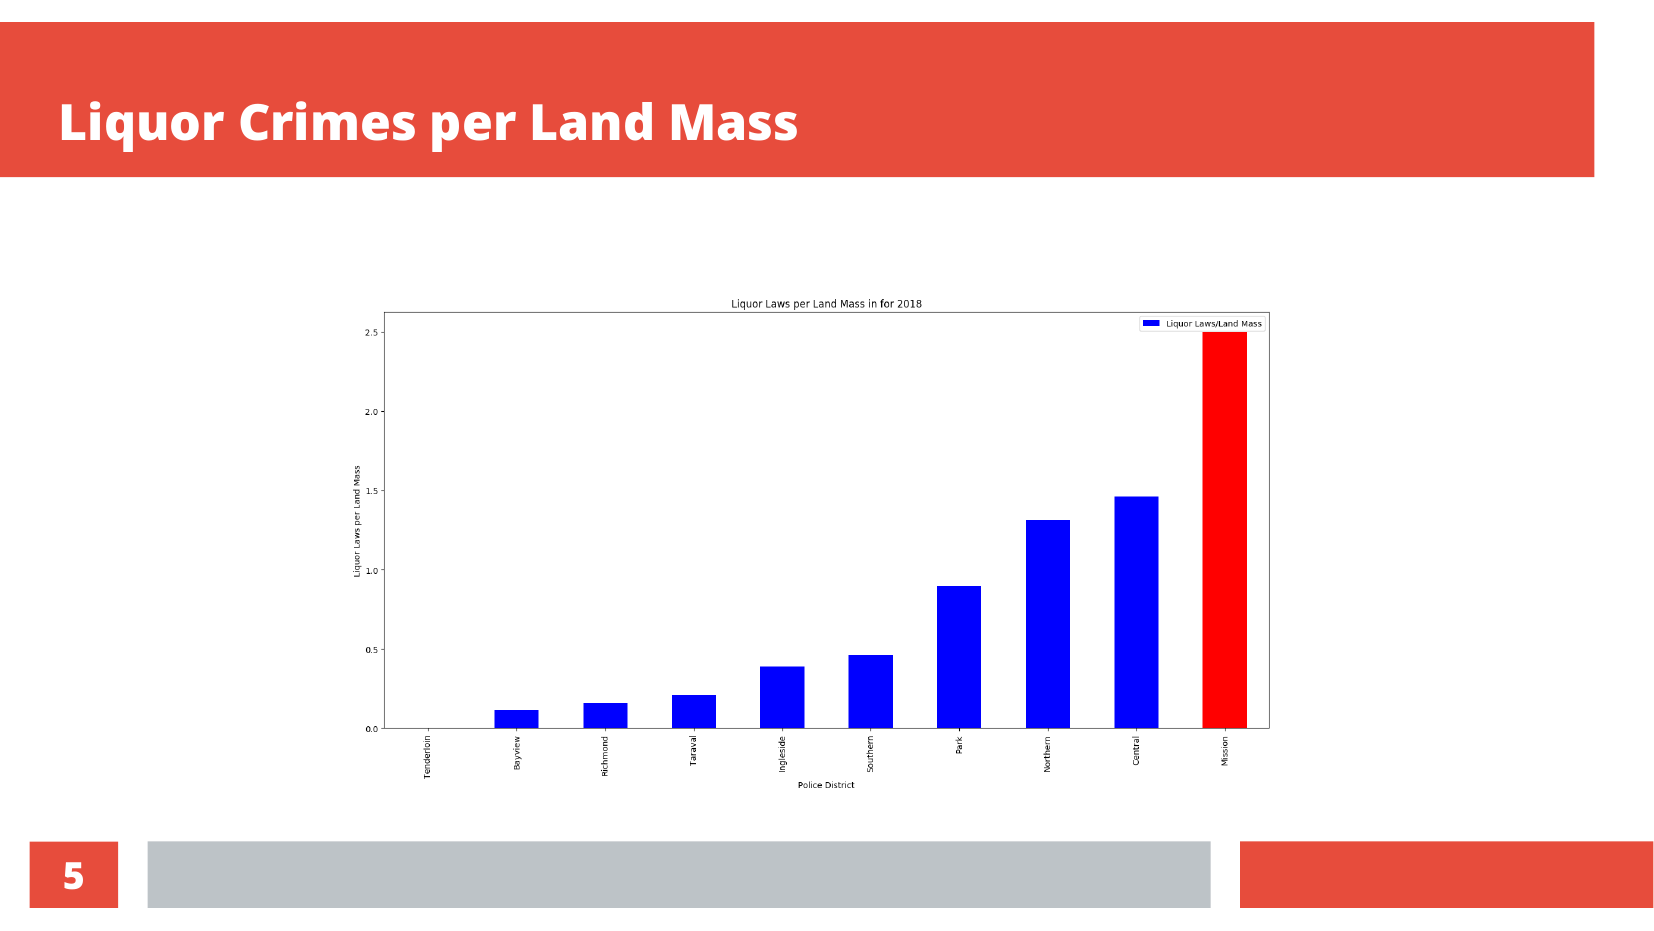

# Liquor Crimes per Land Mass
5